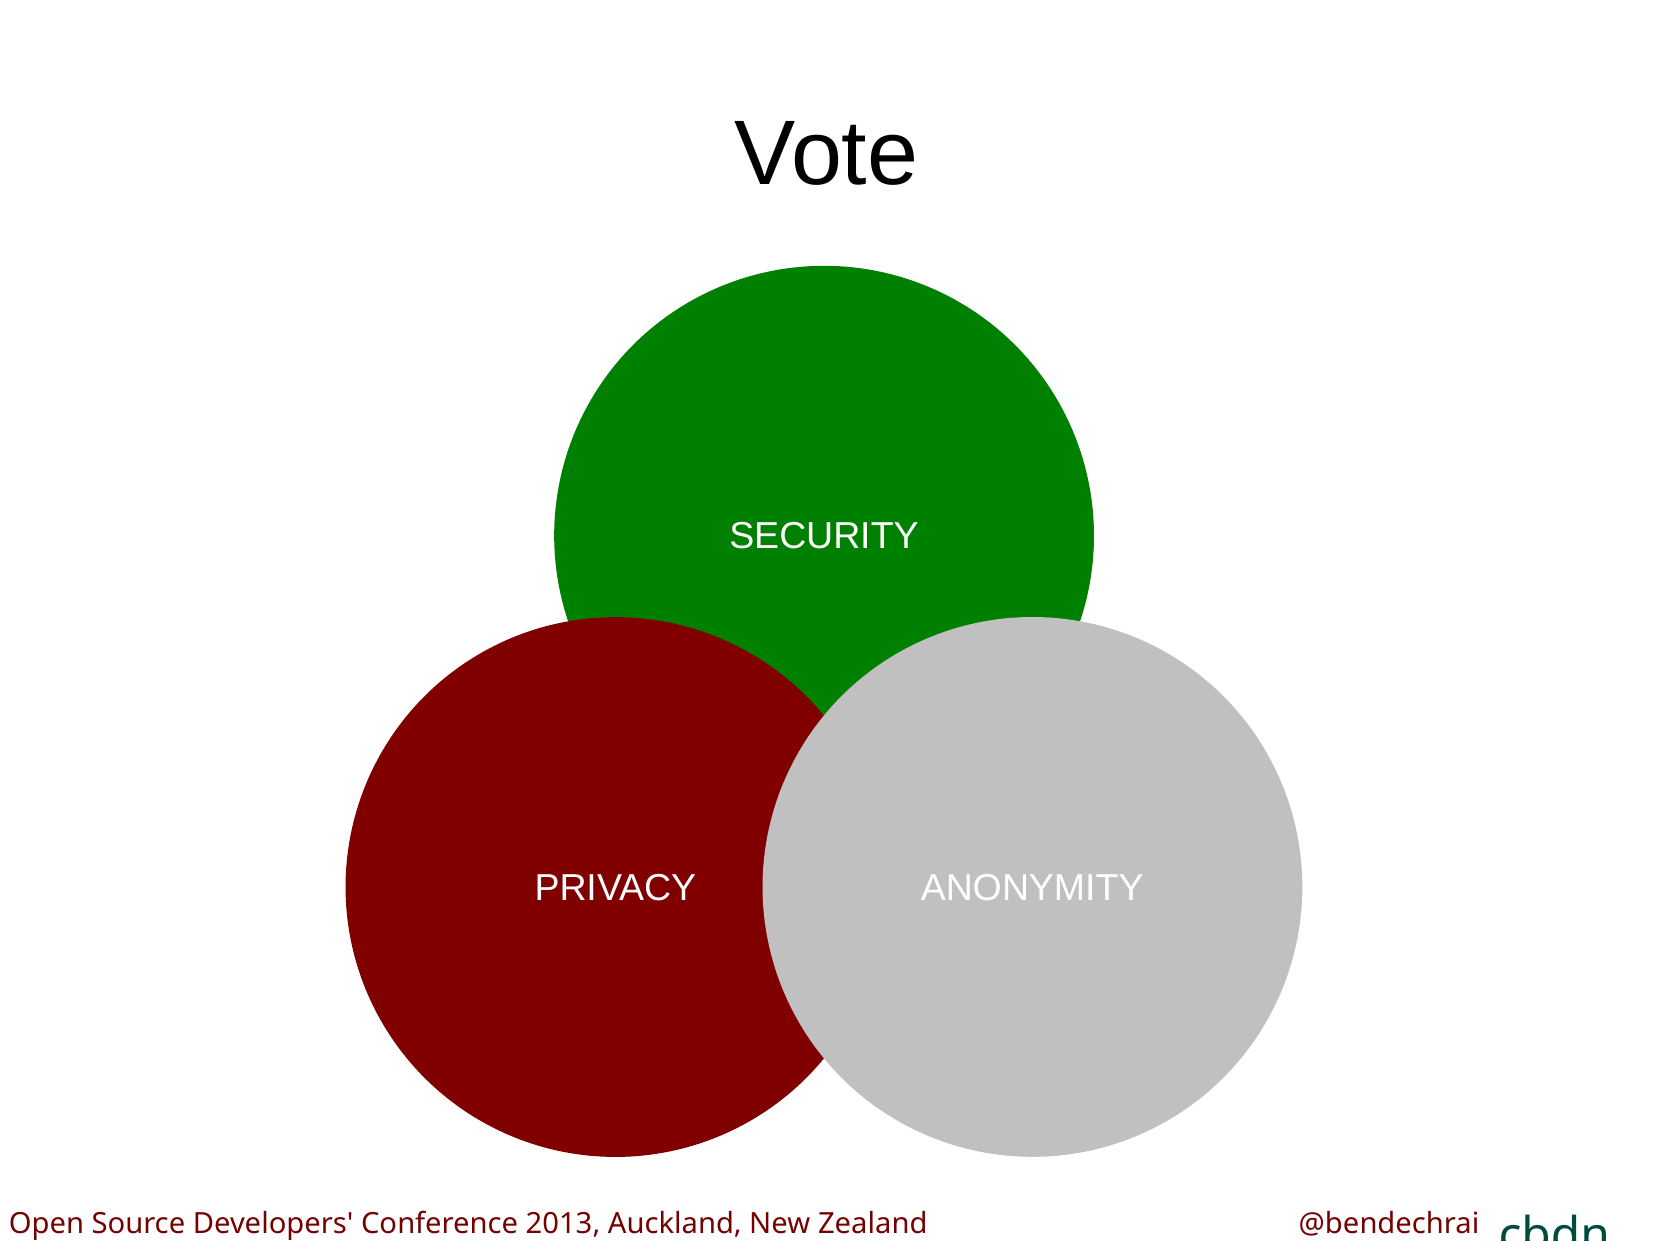

# Vote
SECURITY
ANONYMITY
PRIVACY
cbdn
Open Source Developers' Conference 2013, Auckland, New Zealand
@bendechrai
cbdn
Open Source Developers' Conference 2013, Auckland, New Zealand
@bendechrai